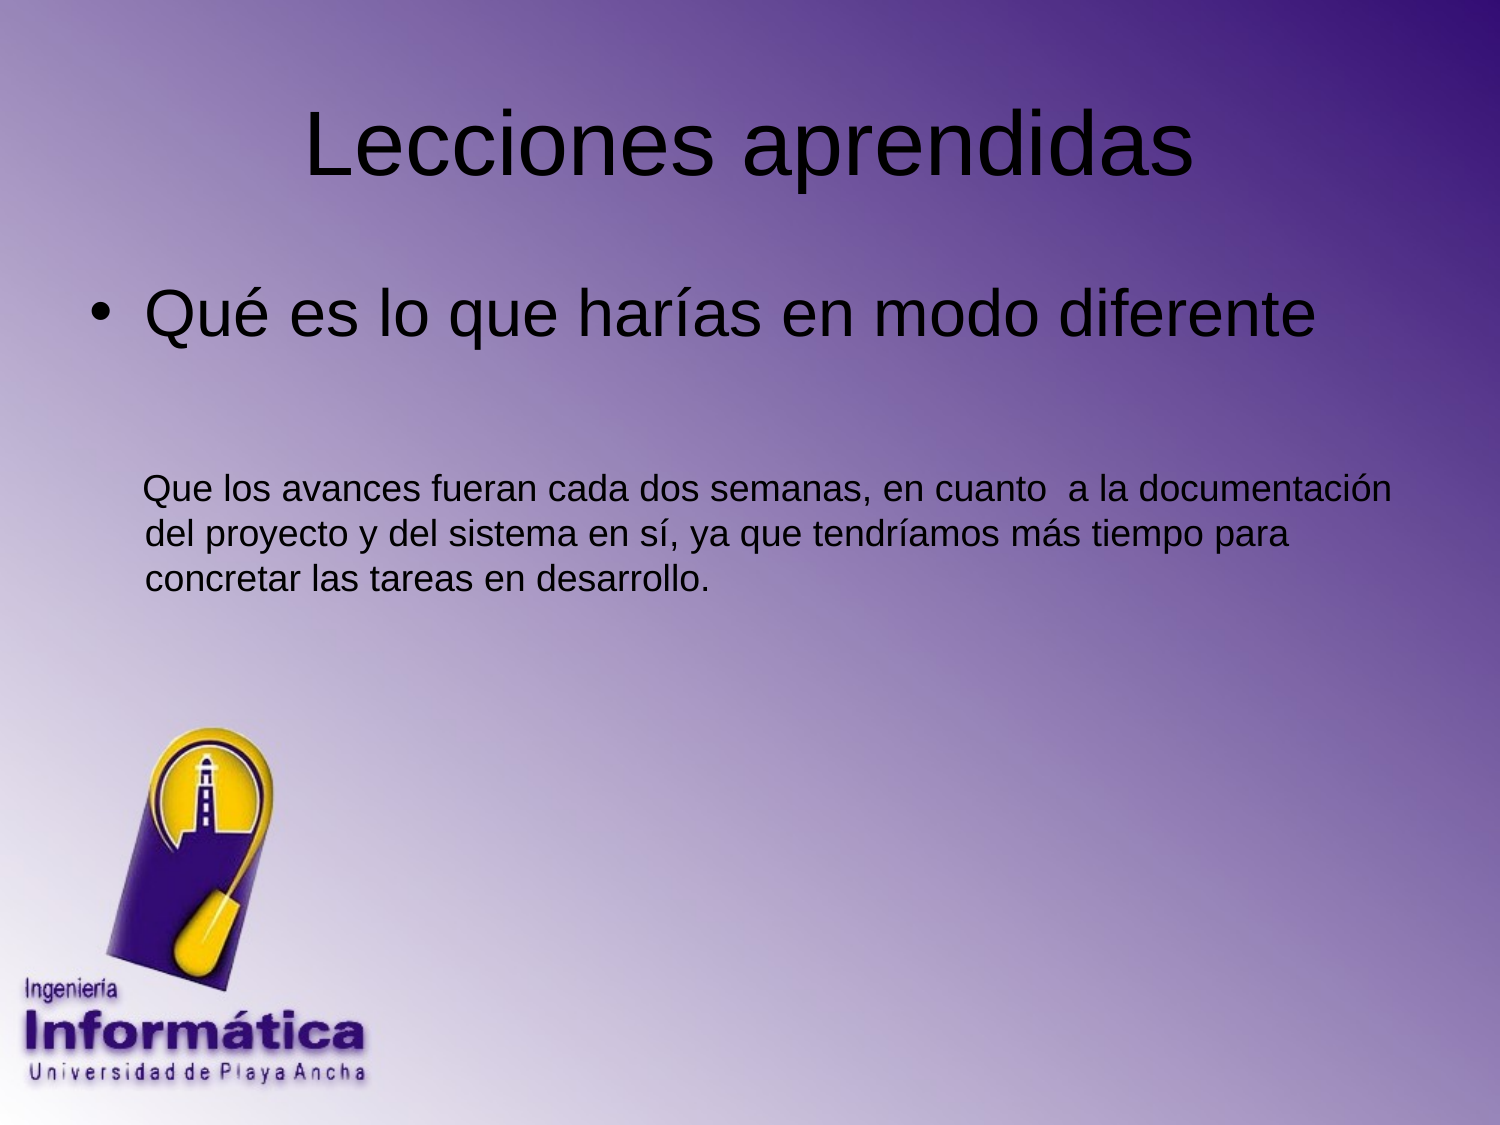

# Lecciones aprendidas
Qué es lo que harías en modo diferente
 Que los avances fueran cada dos semanas, en cuanto a la documentación del proyecto y del sistema en sí, ya que tendríamos más tiempo para concretar las tareas en desarrollo.